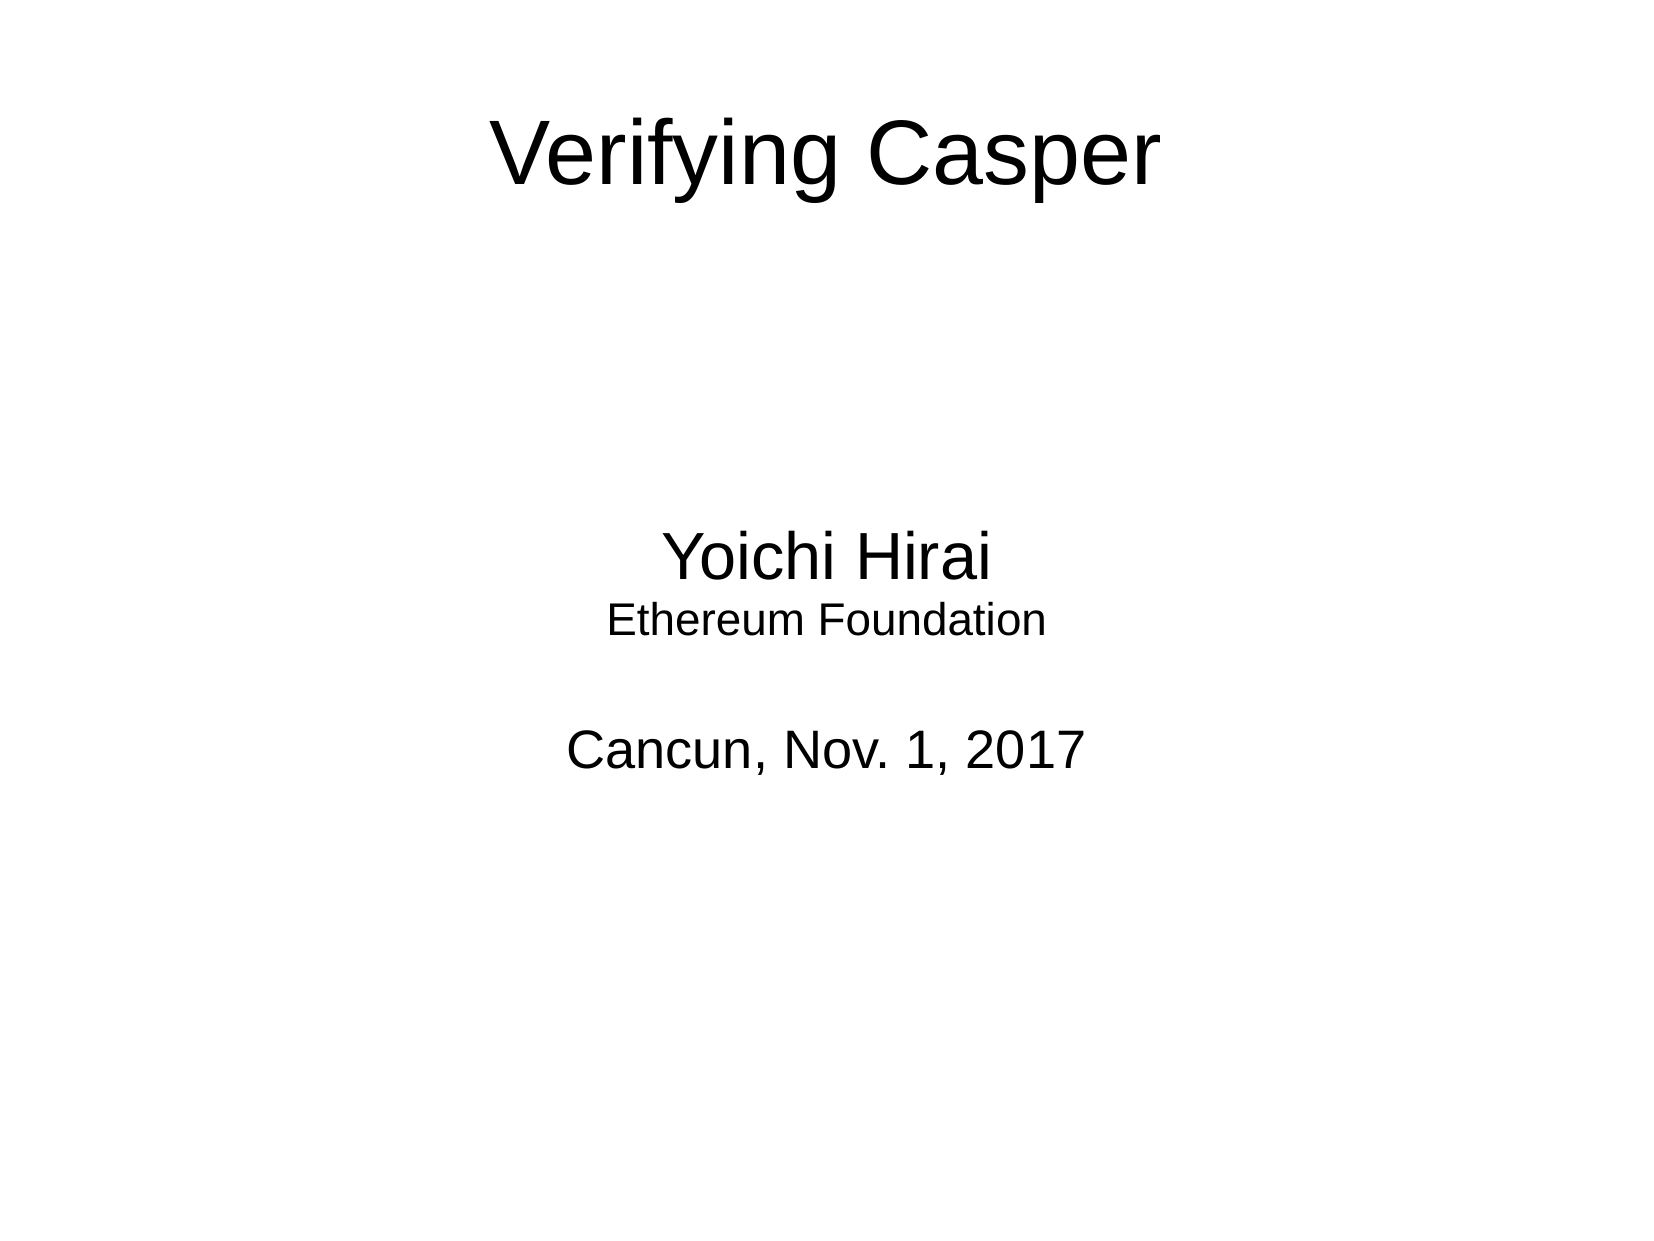

# Verifying Casper
Yoichi Hirai
Ethereum Foundation
Cancun, Nov. 1, 2017